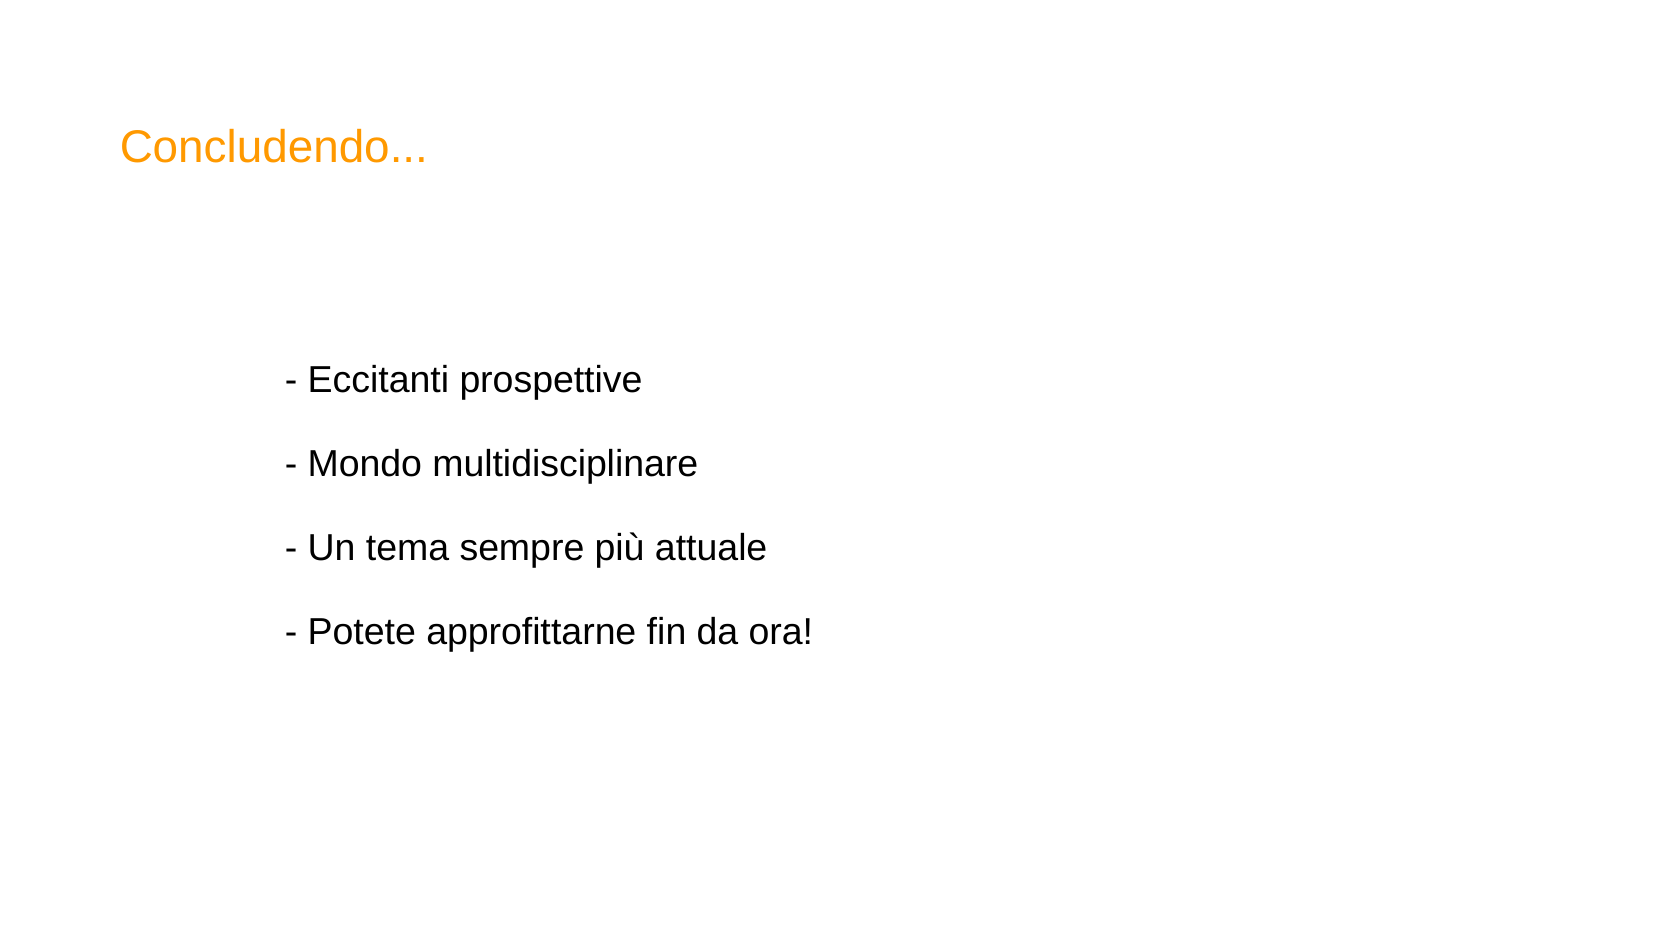

Concludendo...
- Eccitanti prospettive
- Mondo multidisciplinare
- Un tema sempre più attuale
- Potete approfittarne fin da ora!